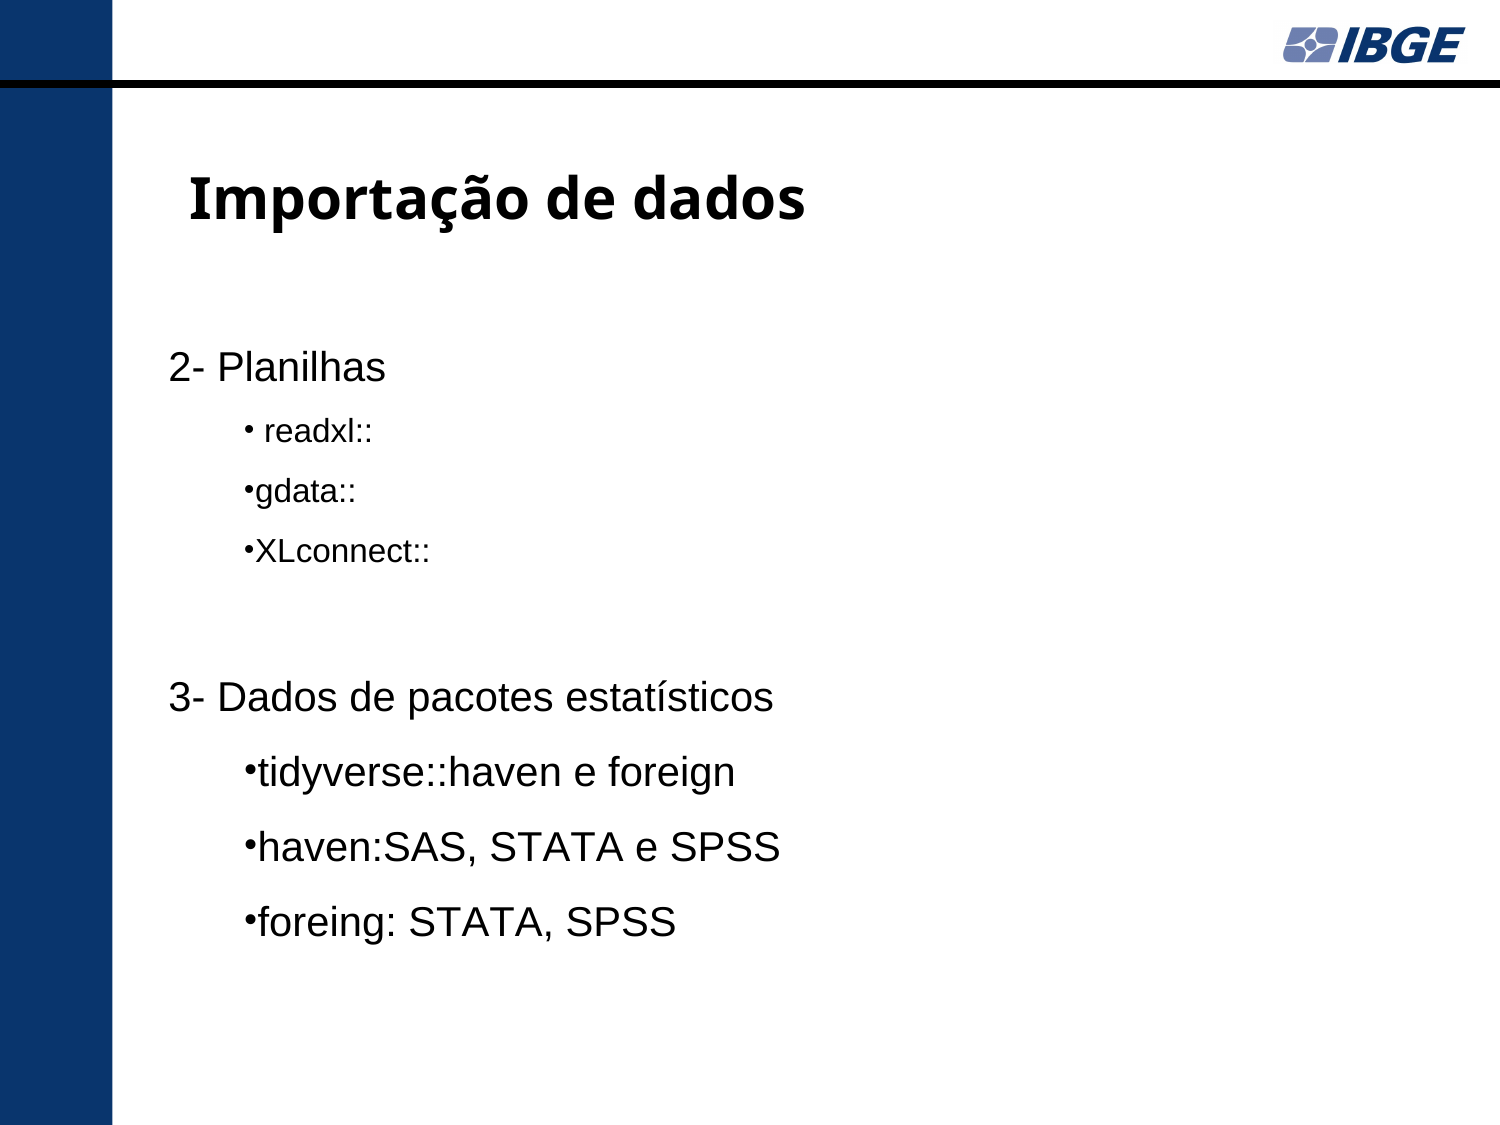

Importação de dados
2- Planilhas
 readxl::
gdata::
XLconnect::
3- Dados de pacotes estatísticos
tidyverse::haven e foreign
haven:SAS, STATA e SPSS
foreing: STATA, SPSS